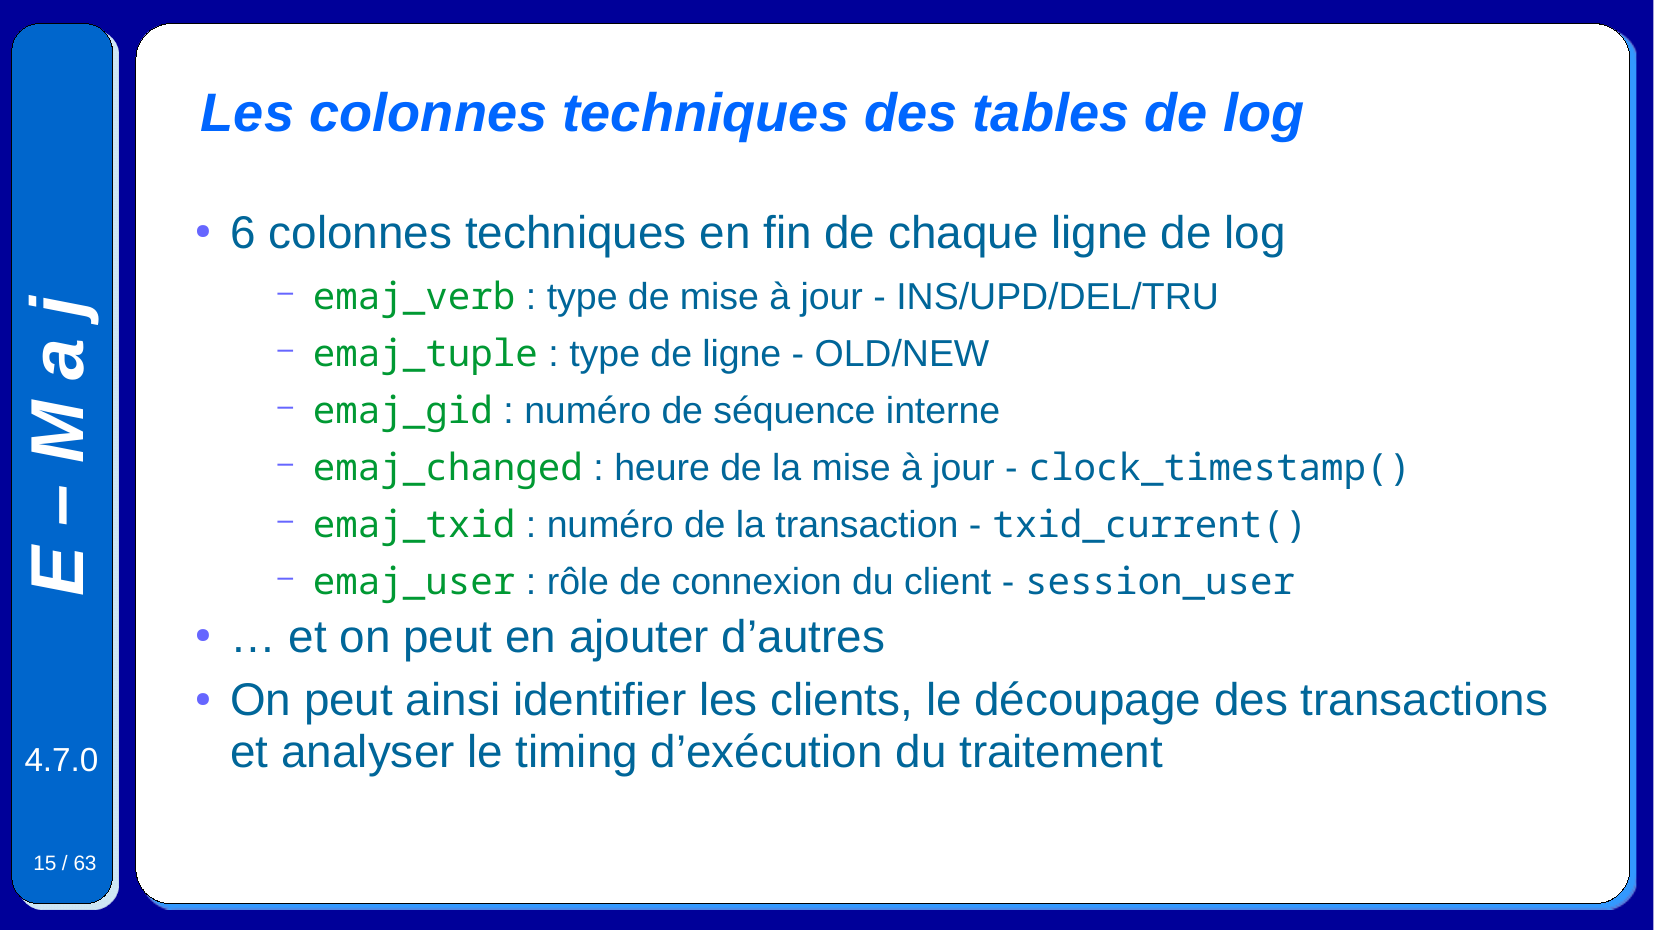

# Les colonnes techniques des tables de log
6 colonnes techniques en fin de chaque ligne de log
emaj_verb : type de mise à jour - INS/UPD/DEL/TRU
emaj_tuple : type de ligne - OLD/NEW
emaj_gid : numéro de séquence interne
emaj_changed : heure de la mise à jour - clock_timestamp()
emaj_txid : numéro de la transaction - txid_current()
emaj_user : rôle de connexion du client - session_user
… et on peut en ajouter d’autres
On peut ainsi identifier les clients, le découpage des transactions et analyser le timing d’exécution du traitement